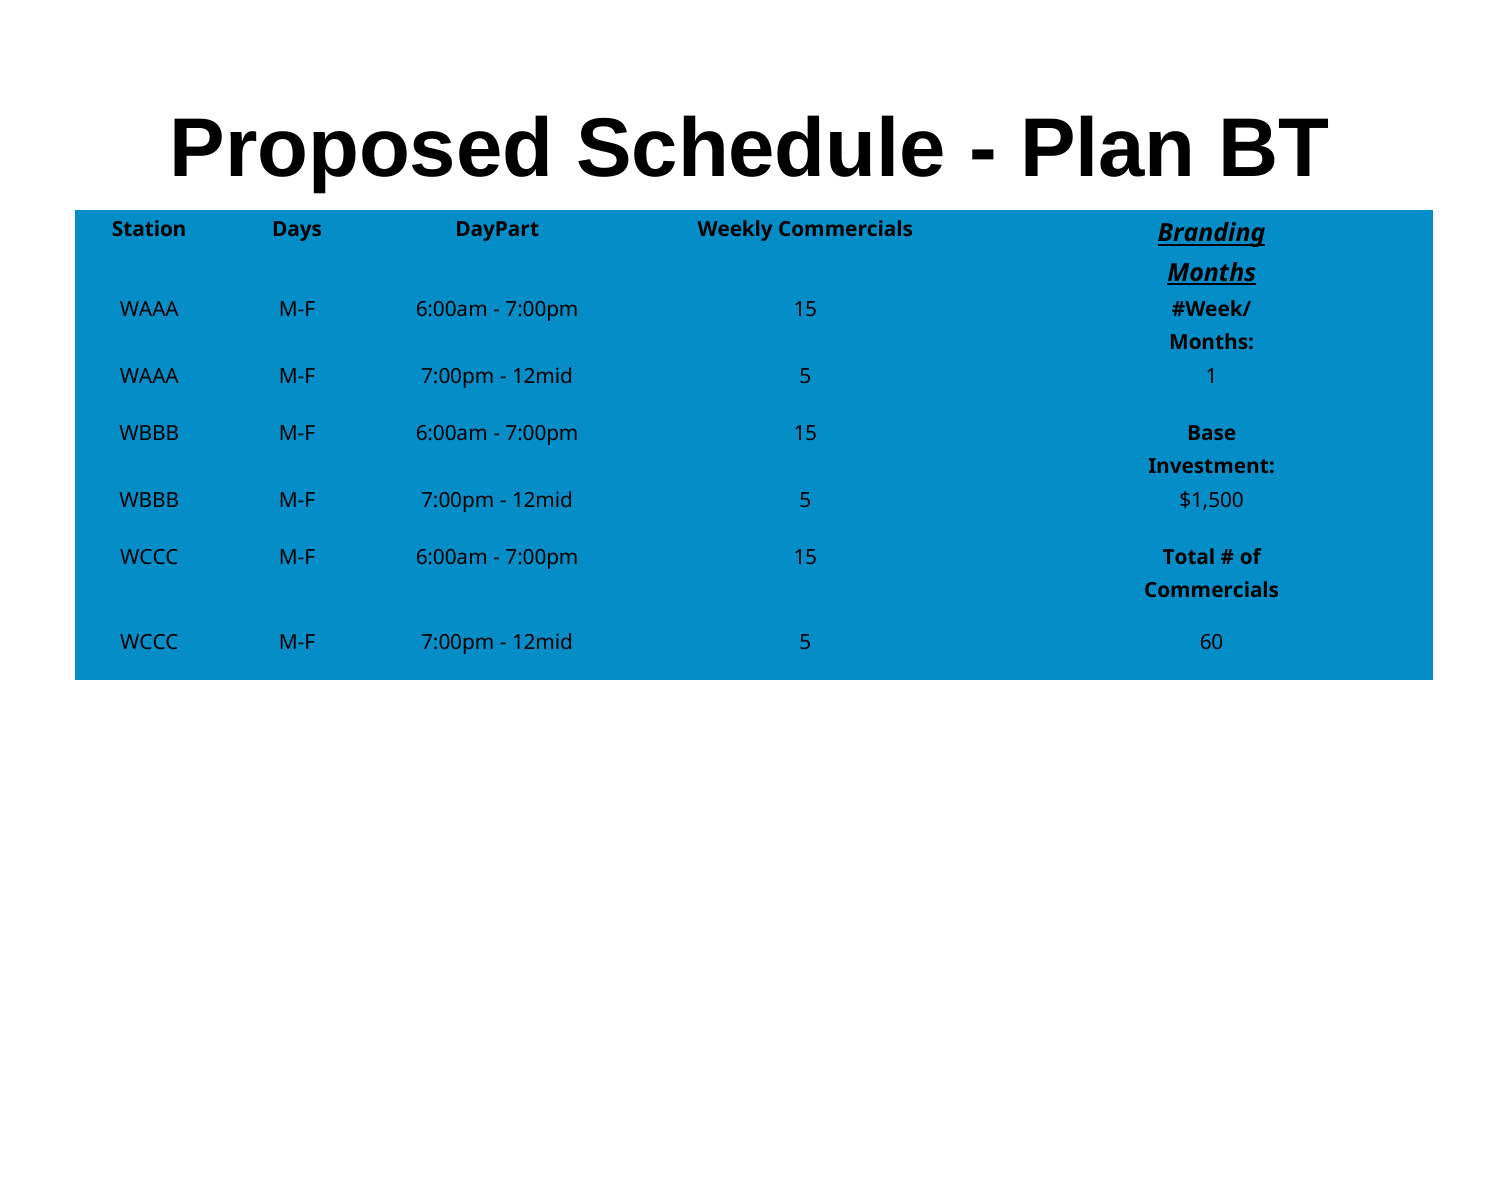

# Proposed Schedule - Plan BT
| Station | Days | DayPart | Weekly Commercials | | Branding Months | |
| --- | --- | --- | --- | --- | --- | --- |
| WAAA | M-F | 6:00am - 7:00pm | 15 | | #Week/Months: | |
| WAAA | M-F | 7:00pm - 12mid | 5 | | 1 | |
| WBBB | M-F | 6:00am - 7:00pm | 15 | | Base Investment: | |
| WBBB | M-F | 7:00pm - 12mid | 5 | | $1,500 | |
| WCCC | M-F | 6:00am - 7:00pm | 15 | | Total # of Commercials | |
| WCCC | M-F | 7:00pm - 12mid | 5 | | 60 | |